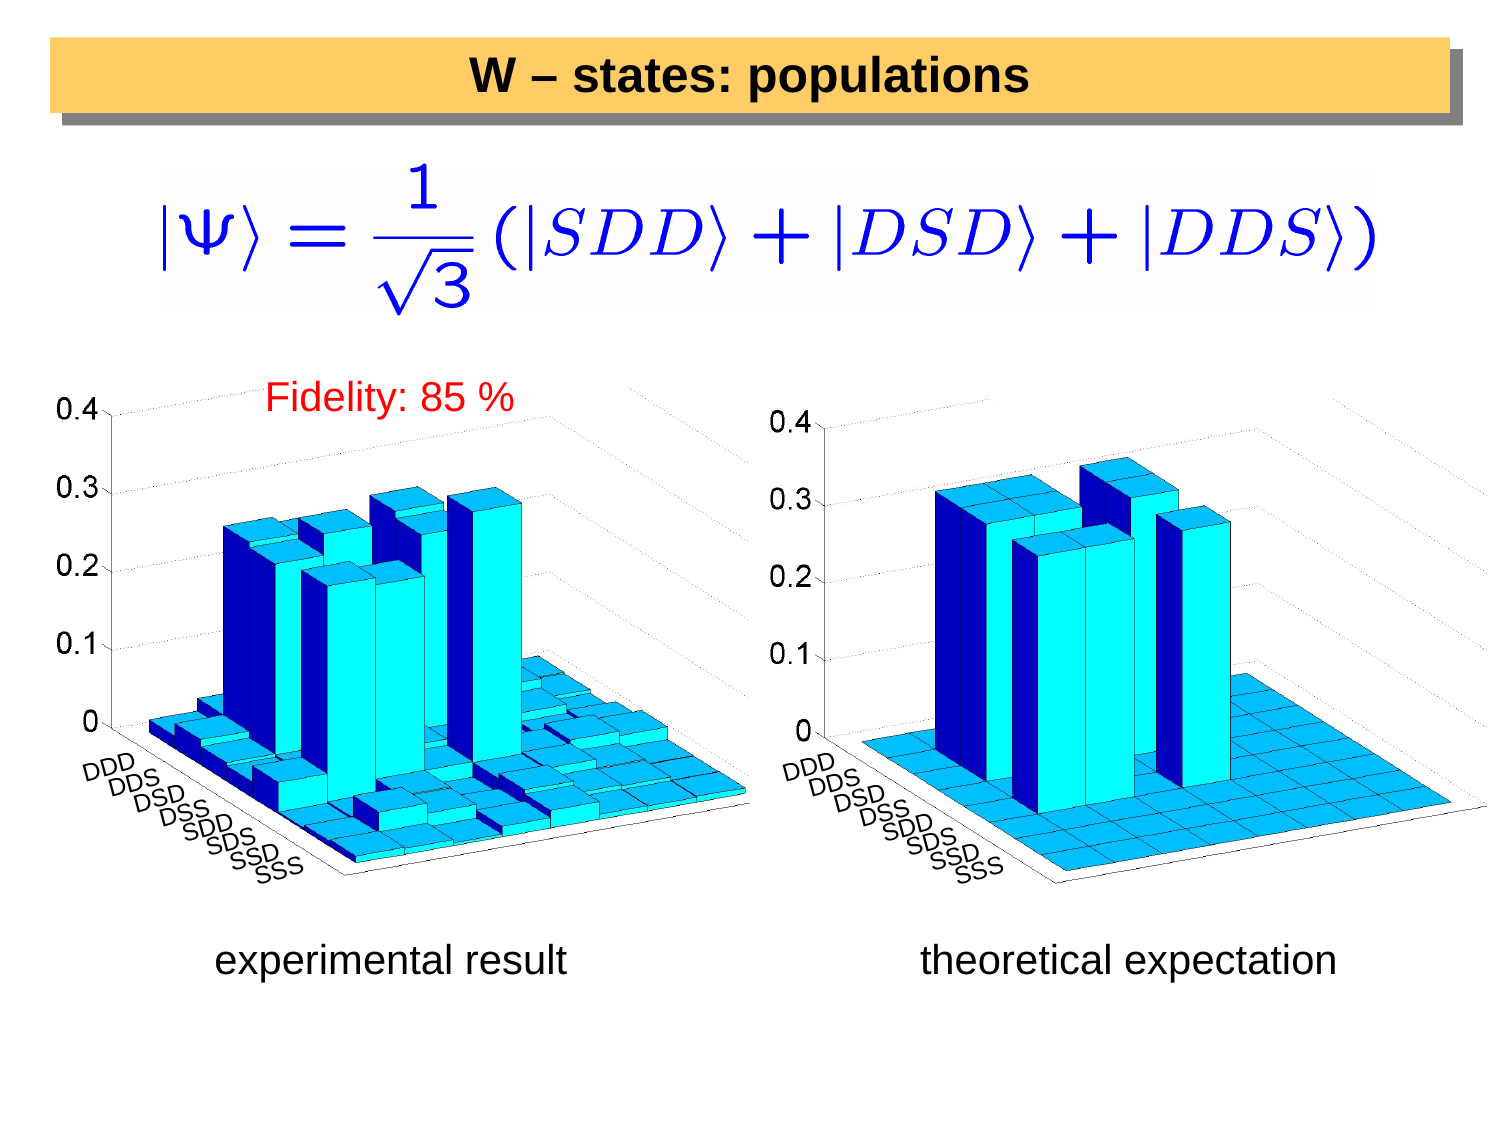

# W – states: populations
Fidelity: 85 %
DDD
DDS
DSD
DSS
SDD
SDS
SSD
SSS
DDD
DDS
DSD
DSS
SDD
SDS
SSD
SSS
experimental result
theoretical expectation